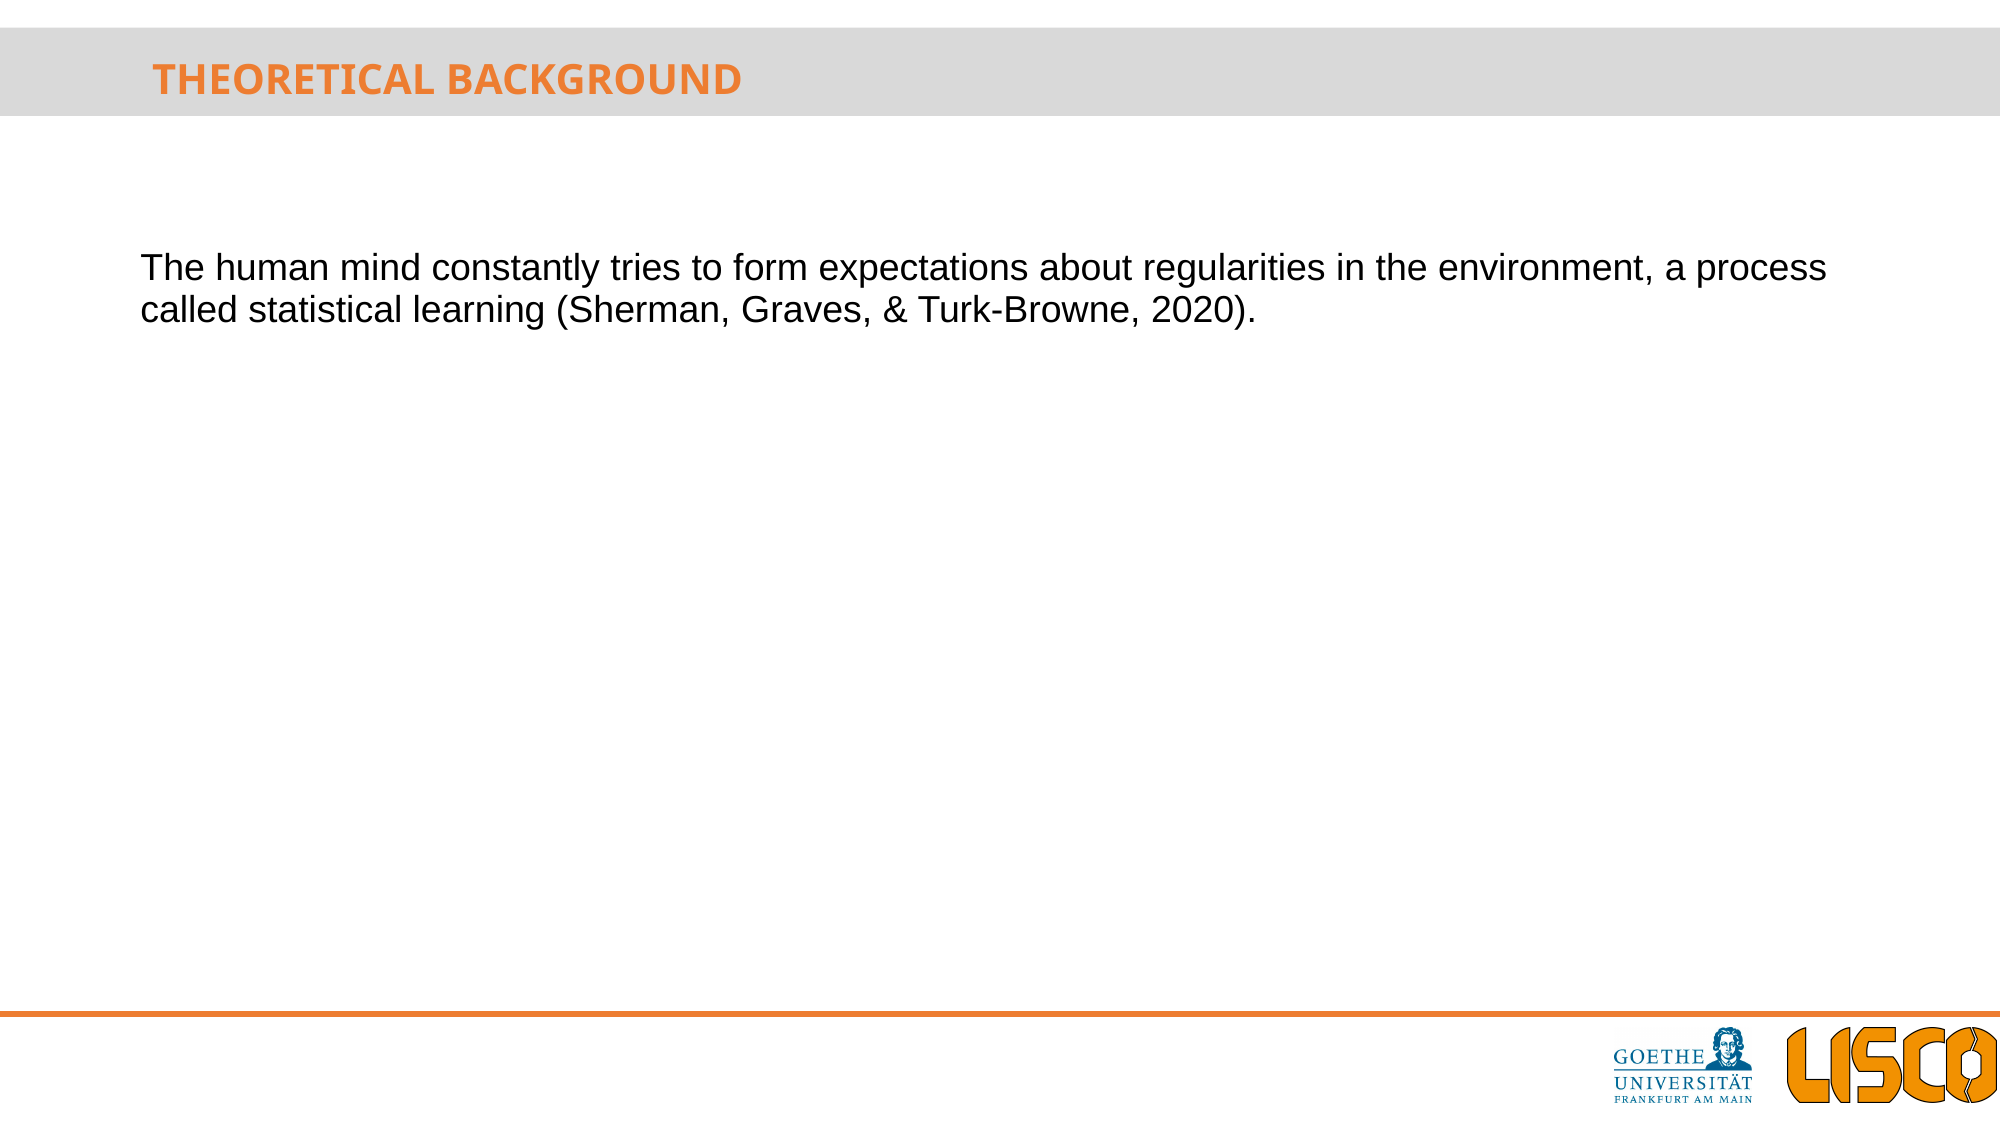

THEORETICAL BACKGROUND
The human mind constantly tries to form expectations about regularities in the environment, a process called statistical learning (Sherman, Graves, & Turk-Browne, 2020).